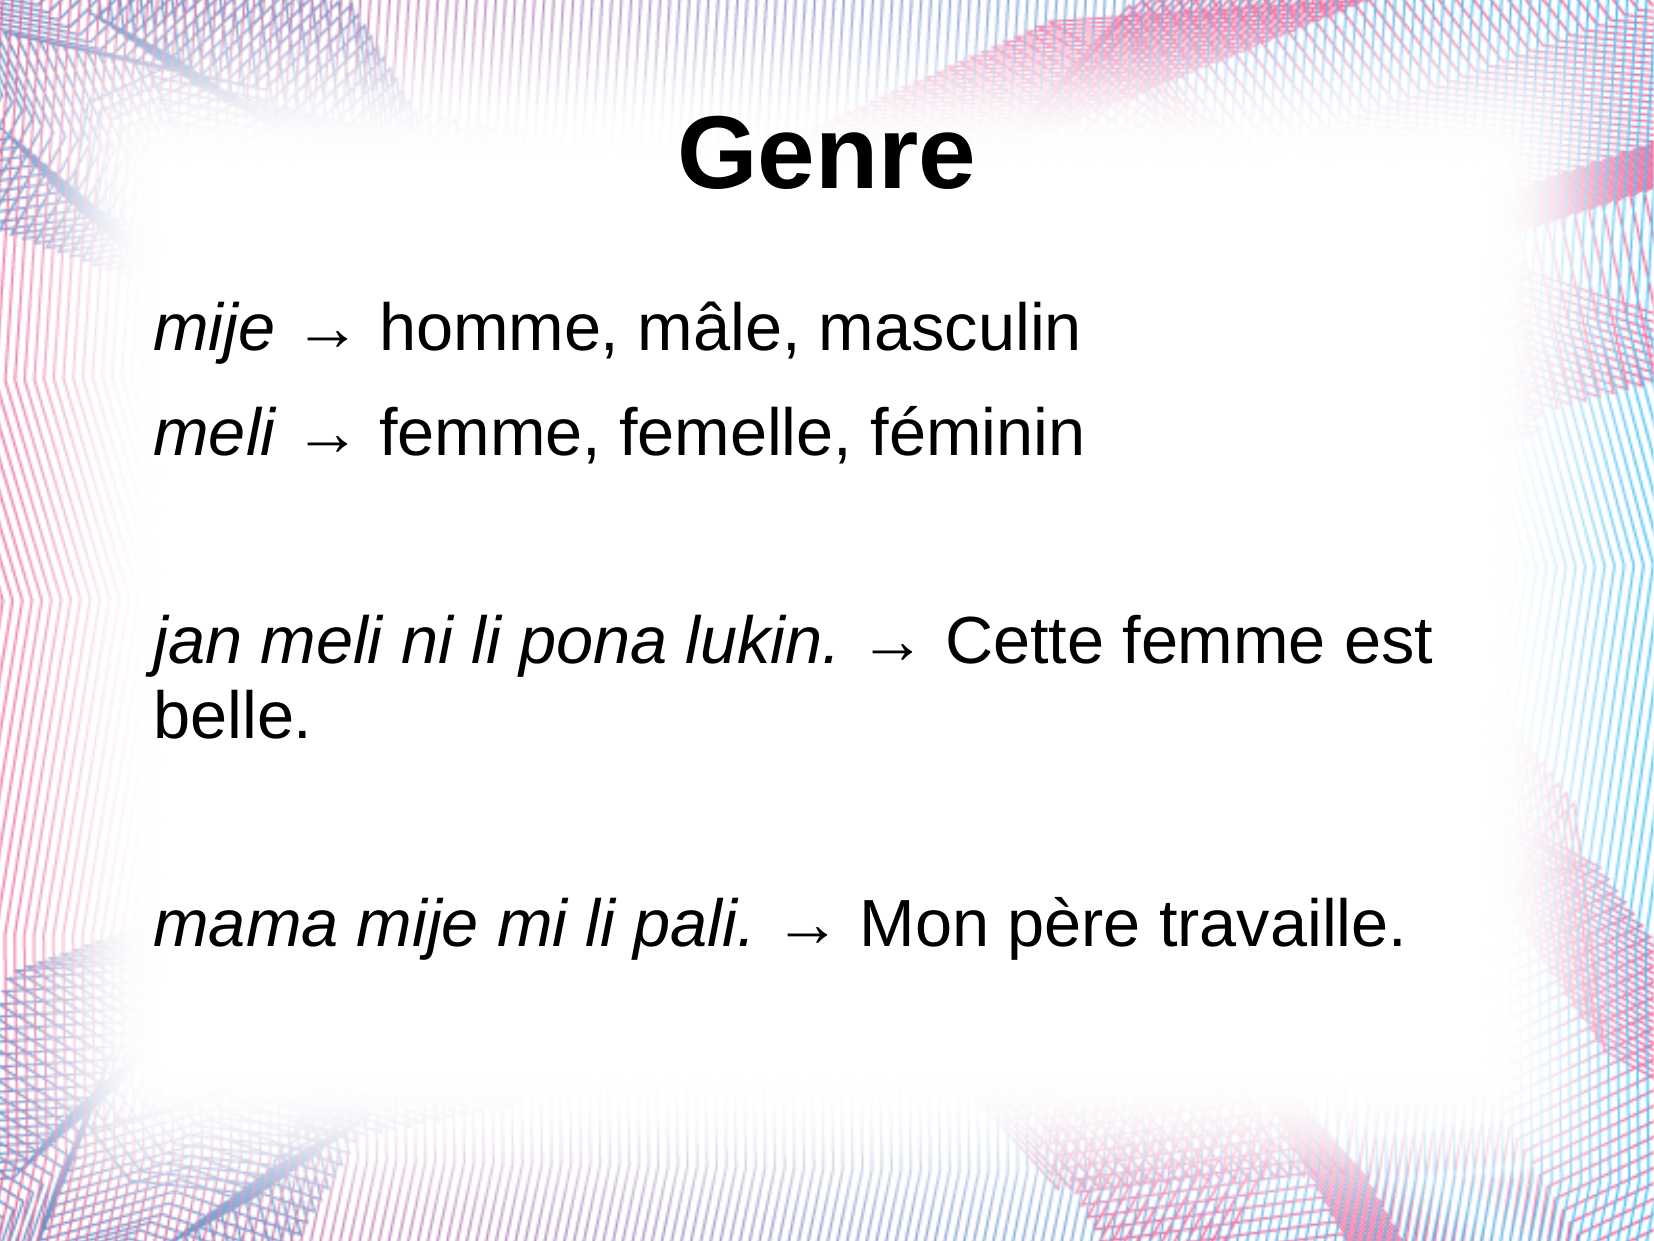

# Genre
mije → homme, mâle, masculin
meli → femme, femelle, féminin
jan meli ni li pona lukin. → Cette femme est belle.
mama mije mi li pali. → Mon père travaille.